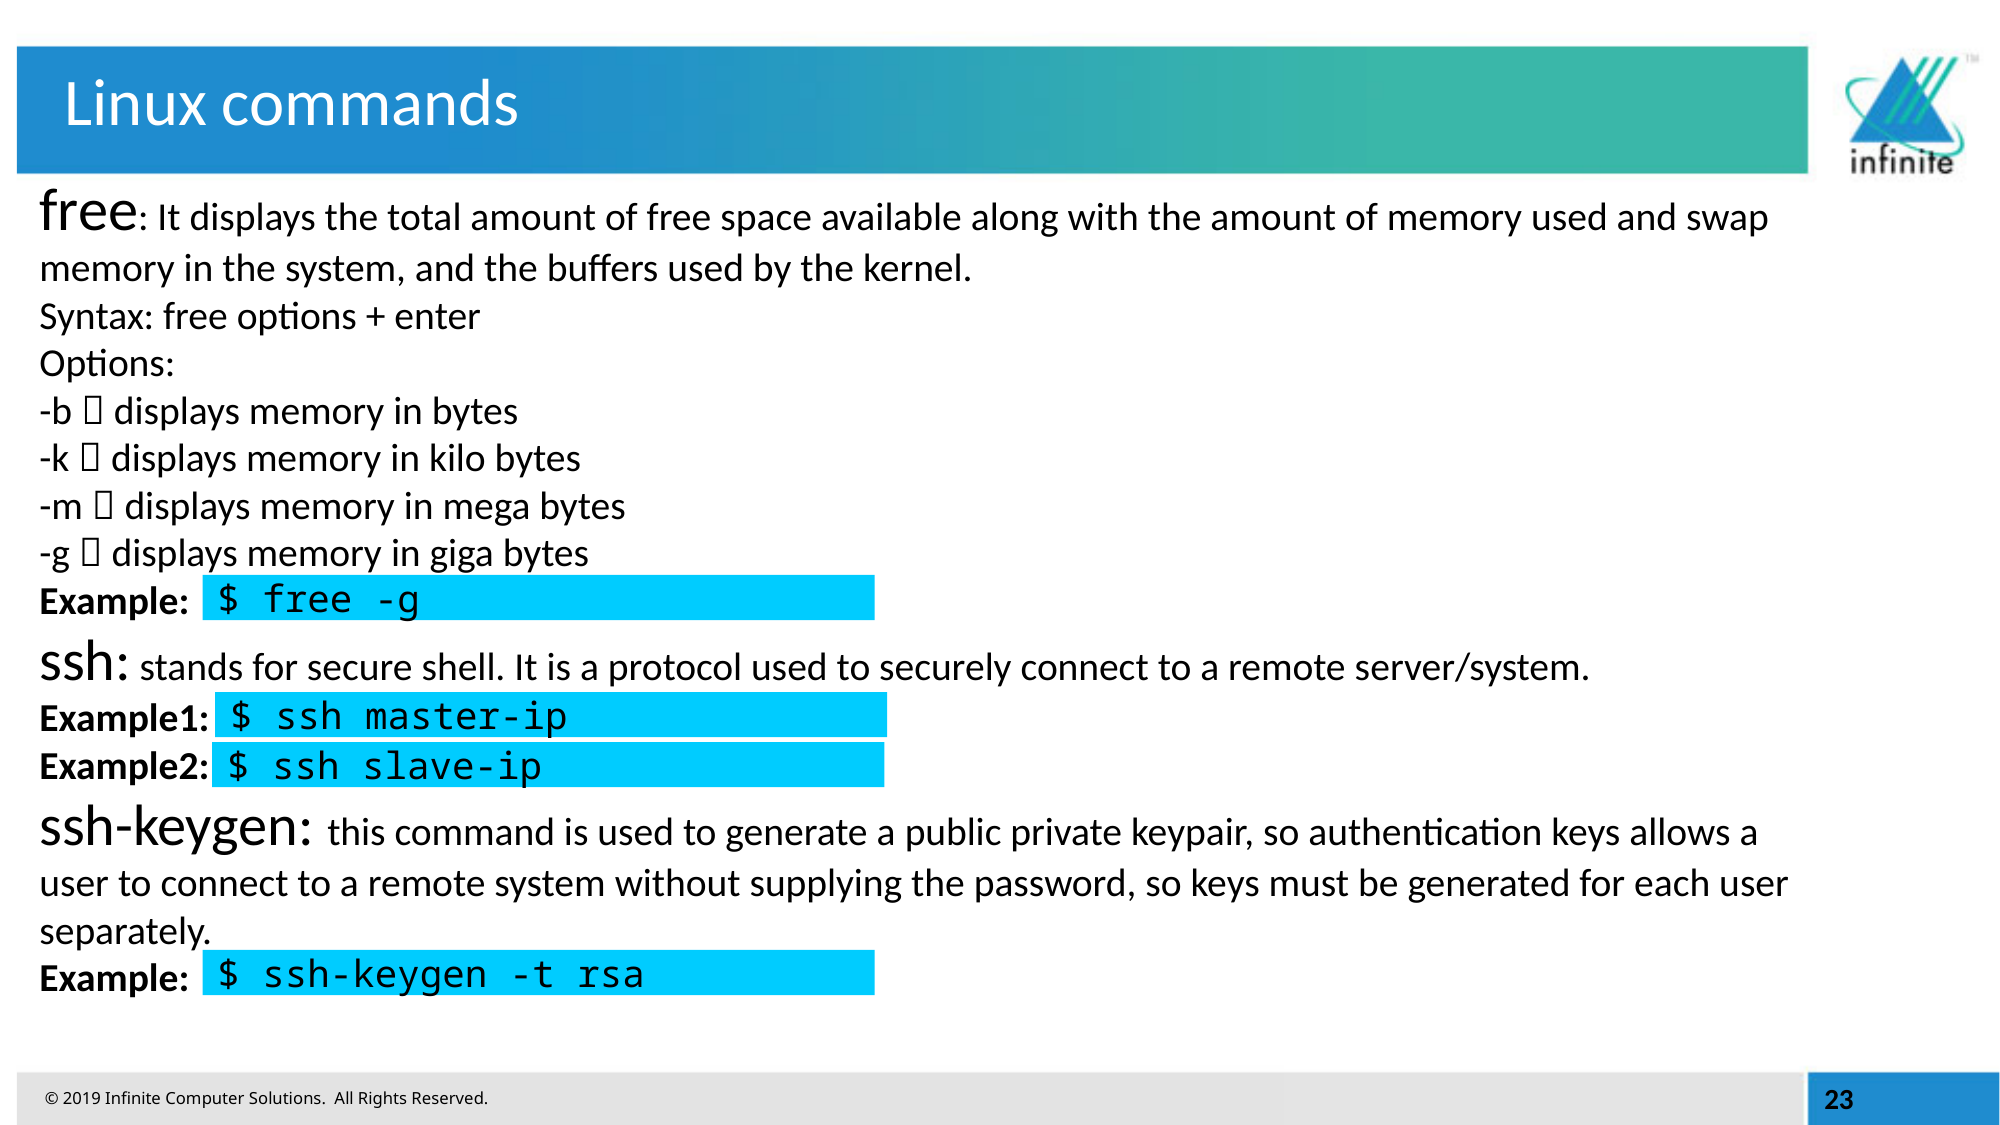

# Linux commands
free: It displays the total amount of free space available along with the amount of memory used and swap memory in the system, and the buffers used by the kernel.
Syntax: free options + enter
Options:
-b  displays memory in bytes
-k  displays memory in kilo bytes
-m  displays memory in mega bytes
-g  displays memory in giga bytes
Example:
ssh: stands for secure shell. It is a protocol used to securely connect to a remote server/system.
Example1:
Example2:
ssh-keygen: this command is used to generate a public private keypair, so authentication keys allows a user to connect to a remote system without supplying the password, so keys must be generated for each user separately.
Example:
$ free -g
$ ssh master-ip
$ ssh slave-ip
$ ssh-keygen -t rsa